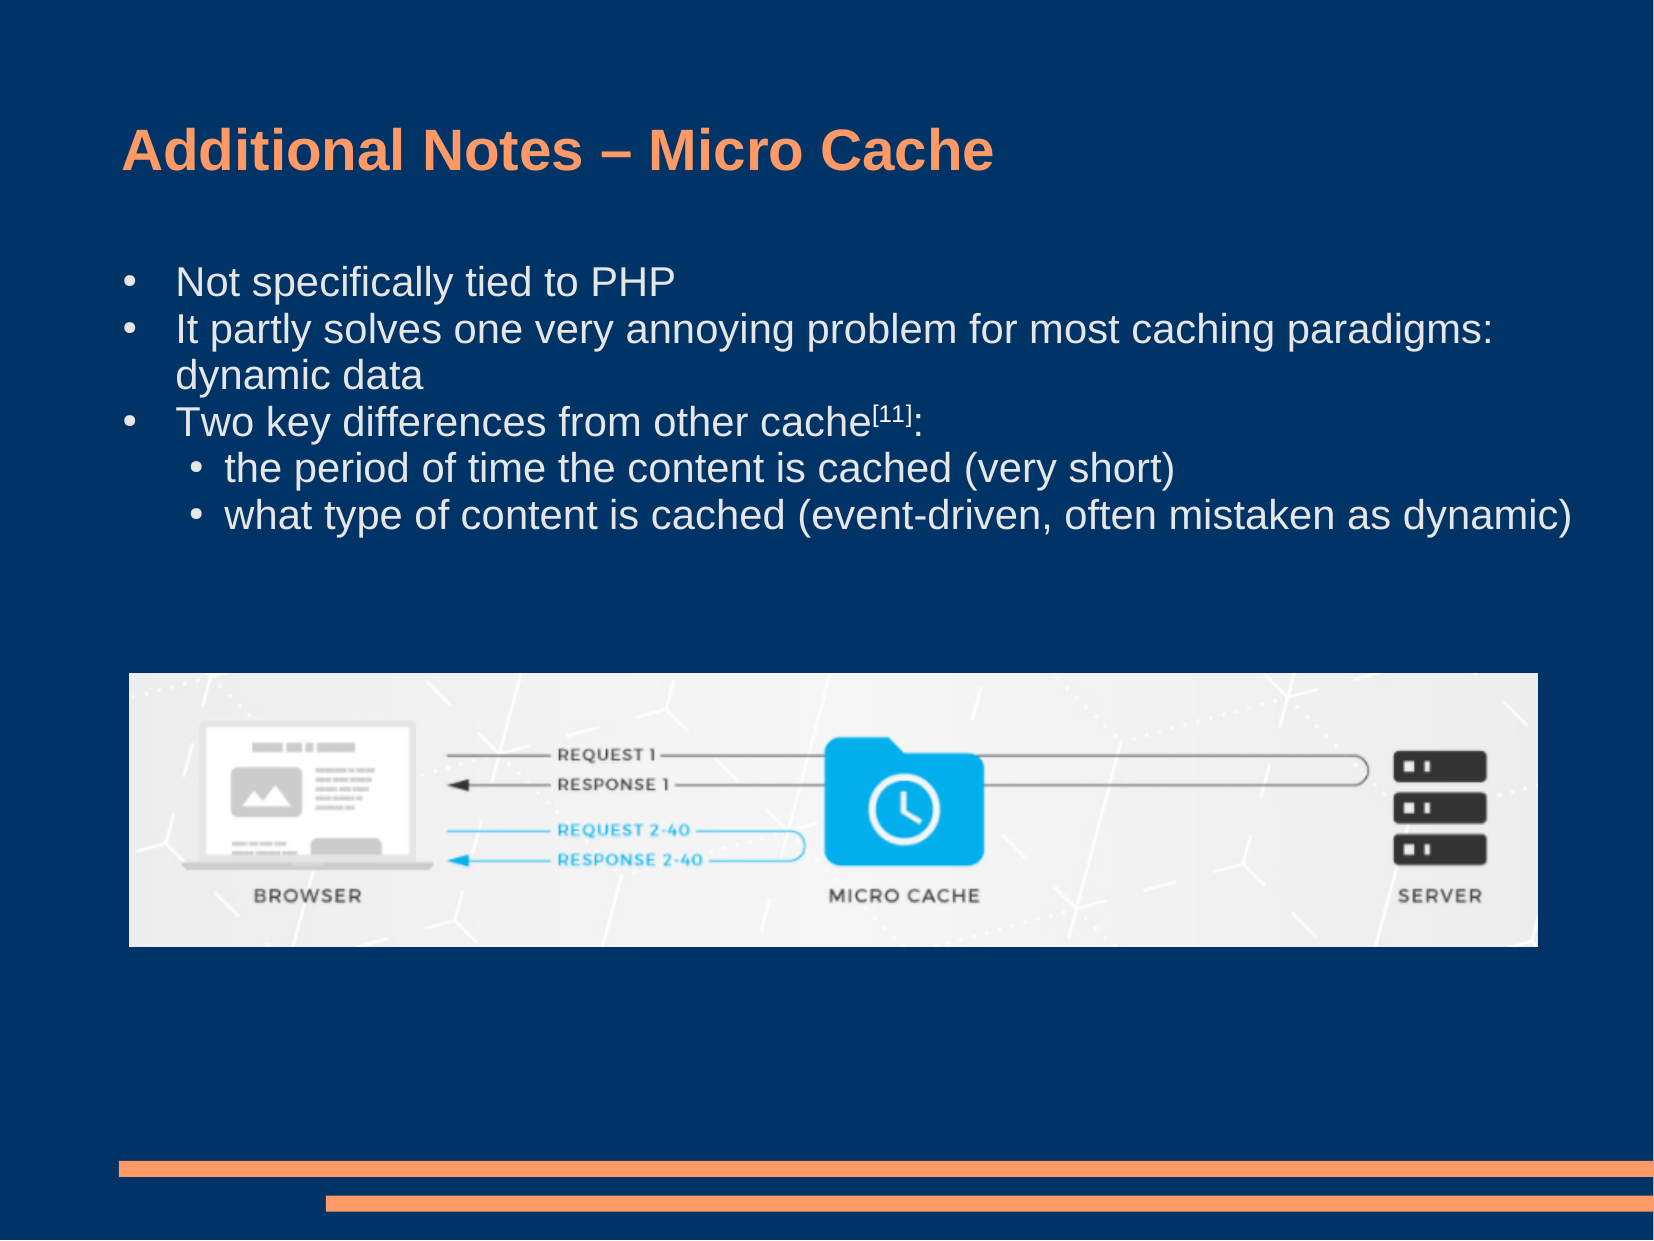

# Additional Notes – Micro Cache
Not specifically tied to PHP
It partly solves one very annoying problem for most caching paradigms: dynamic data
Two key differences from other cache[11]:
the period of time the content is cached (very short)
what type of content is cached (event-driven, often mistaken as dynamic)